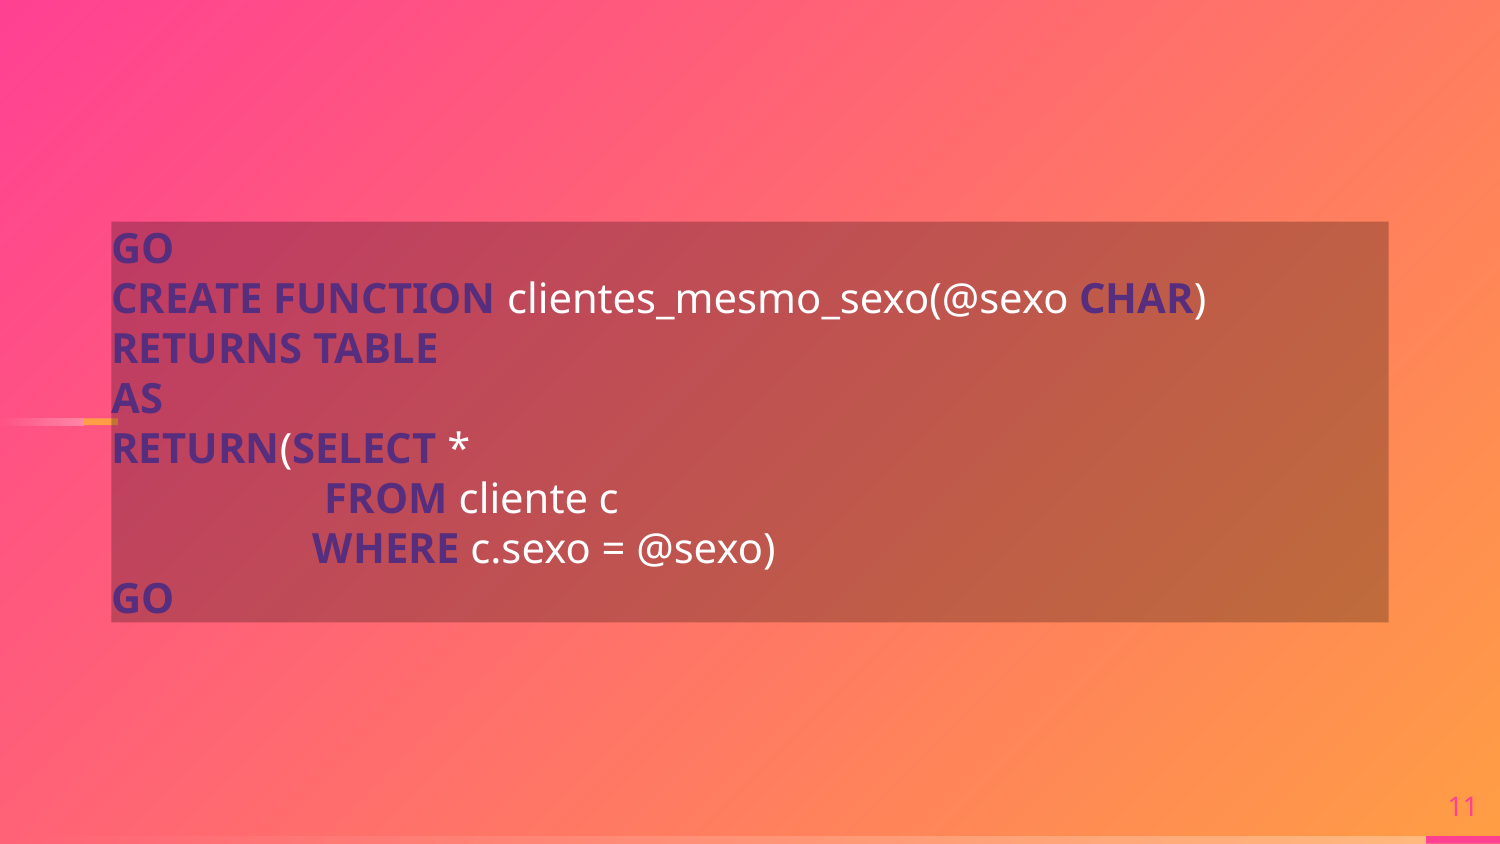

# GO
CREATE FUNCTION clientes_mesmo_sexo(@sexo CHAR)
RETURNS TABLE
AS
RETURN(SELECT *
	 FROM cliente c
		 WHERE c.sexo = @sexo)
GO